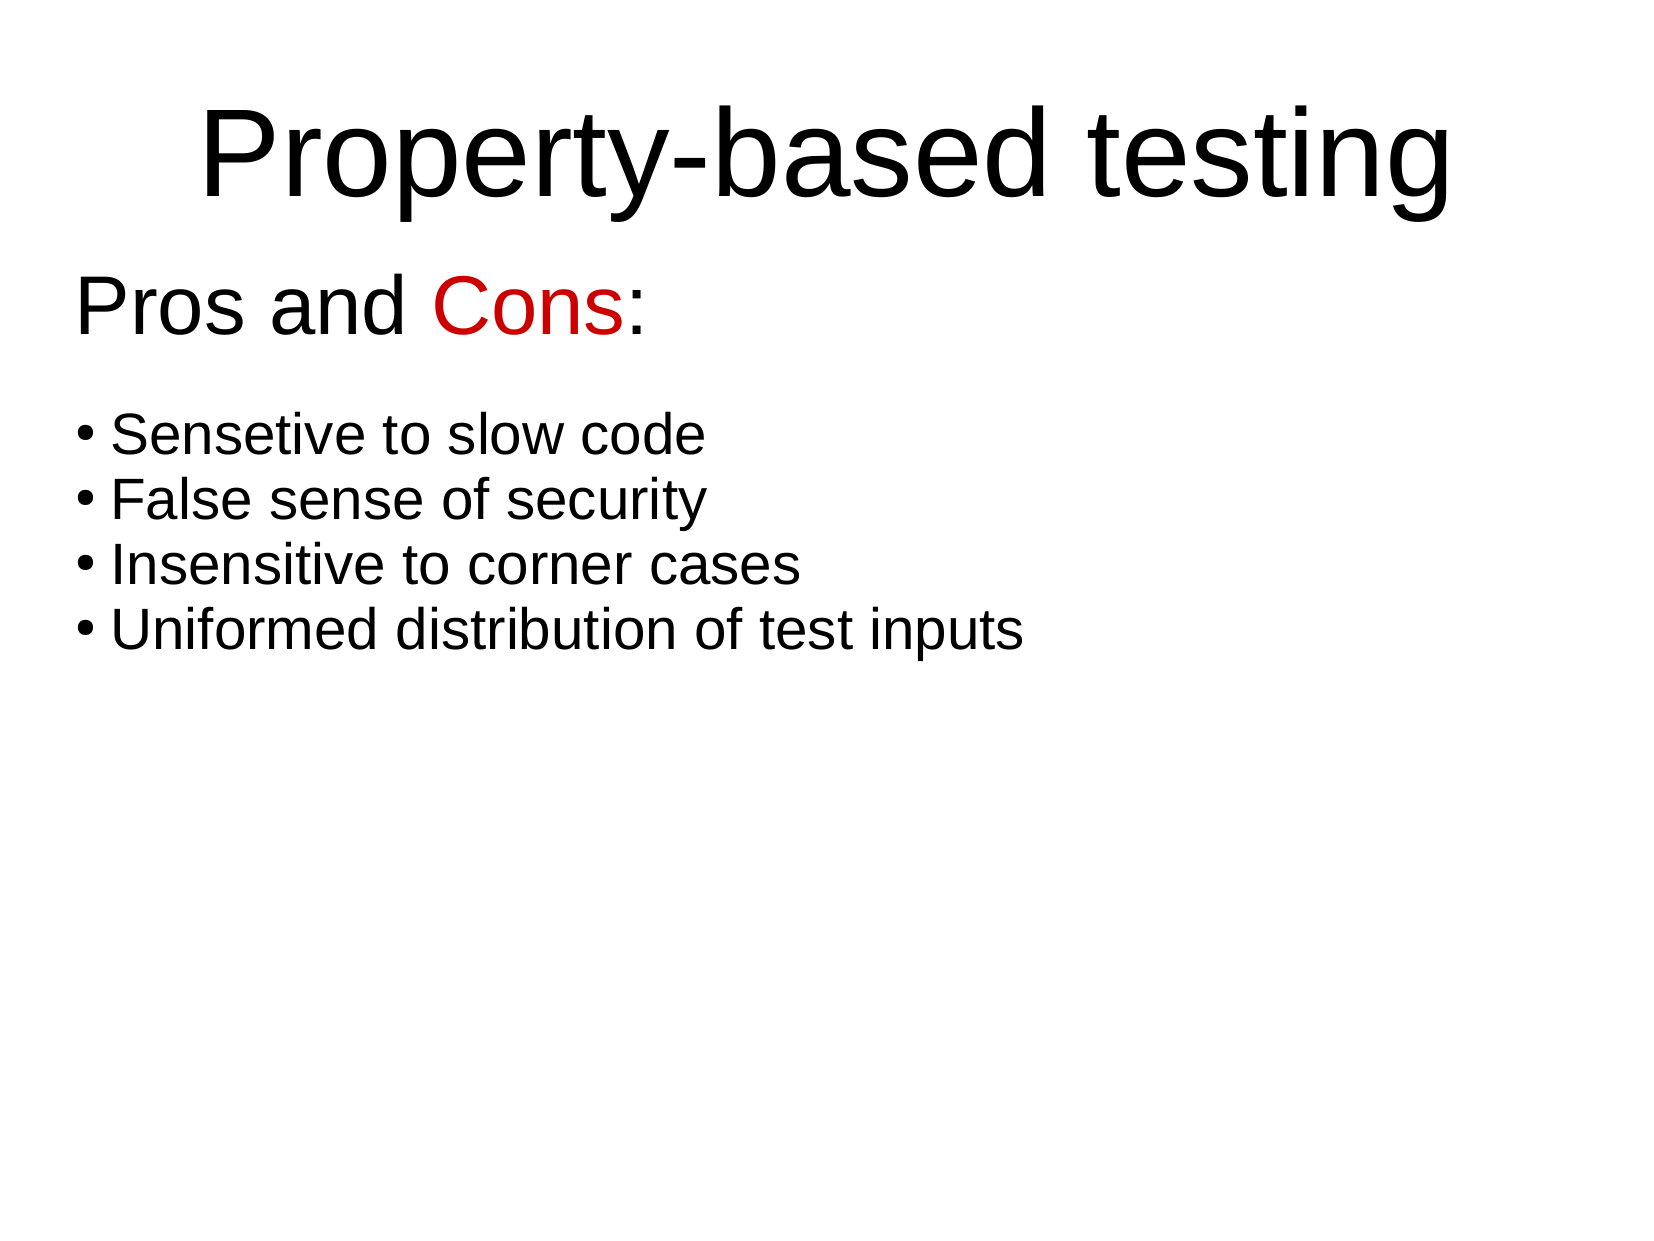

# Property-based testing
Pros and Cons:
Sensetive to slow code
False sense of security
Insensitive to corner cases
Uniformed distribution of test inputs